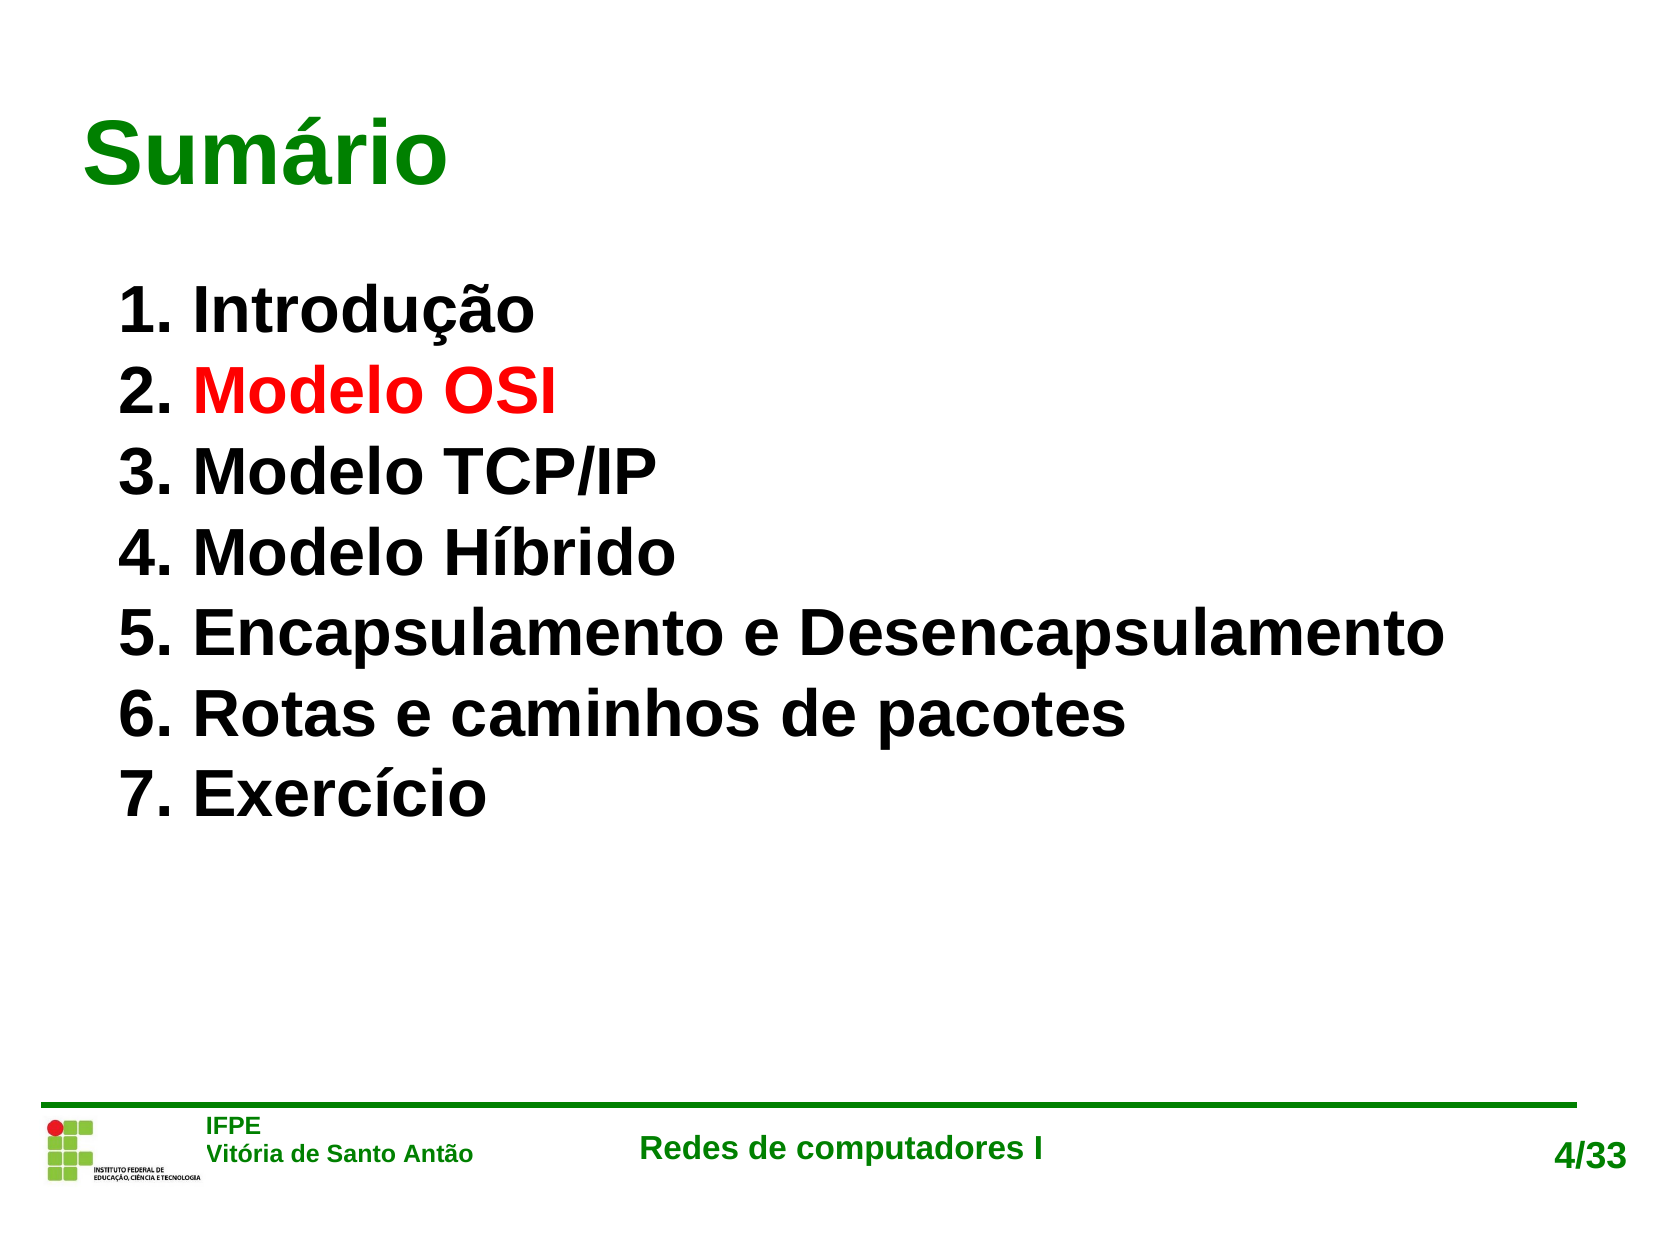

# Sumário
 Introdução
 Modelo OSI
 Modelo TCP/IP
 Modelo Híbrido
 Encapsulamento e Desencapsulamento
 Rotas e caminhos de pacotes
 Exercício